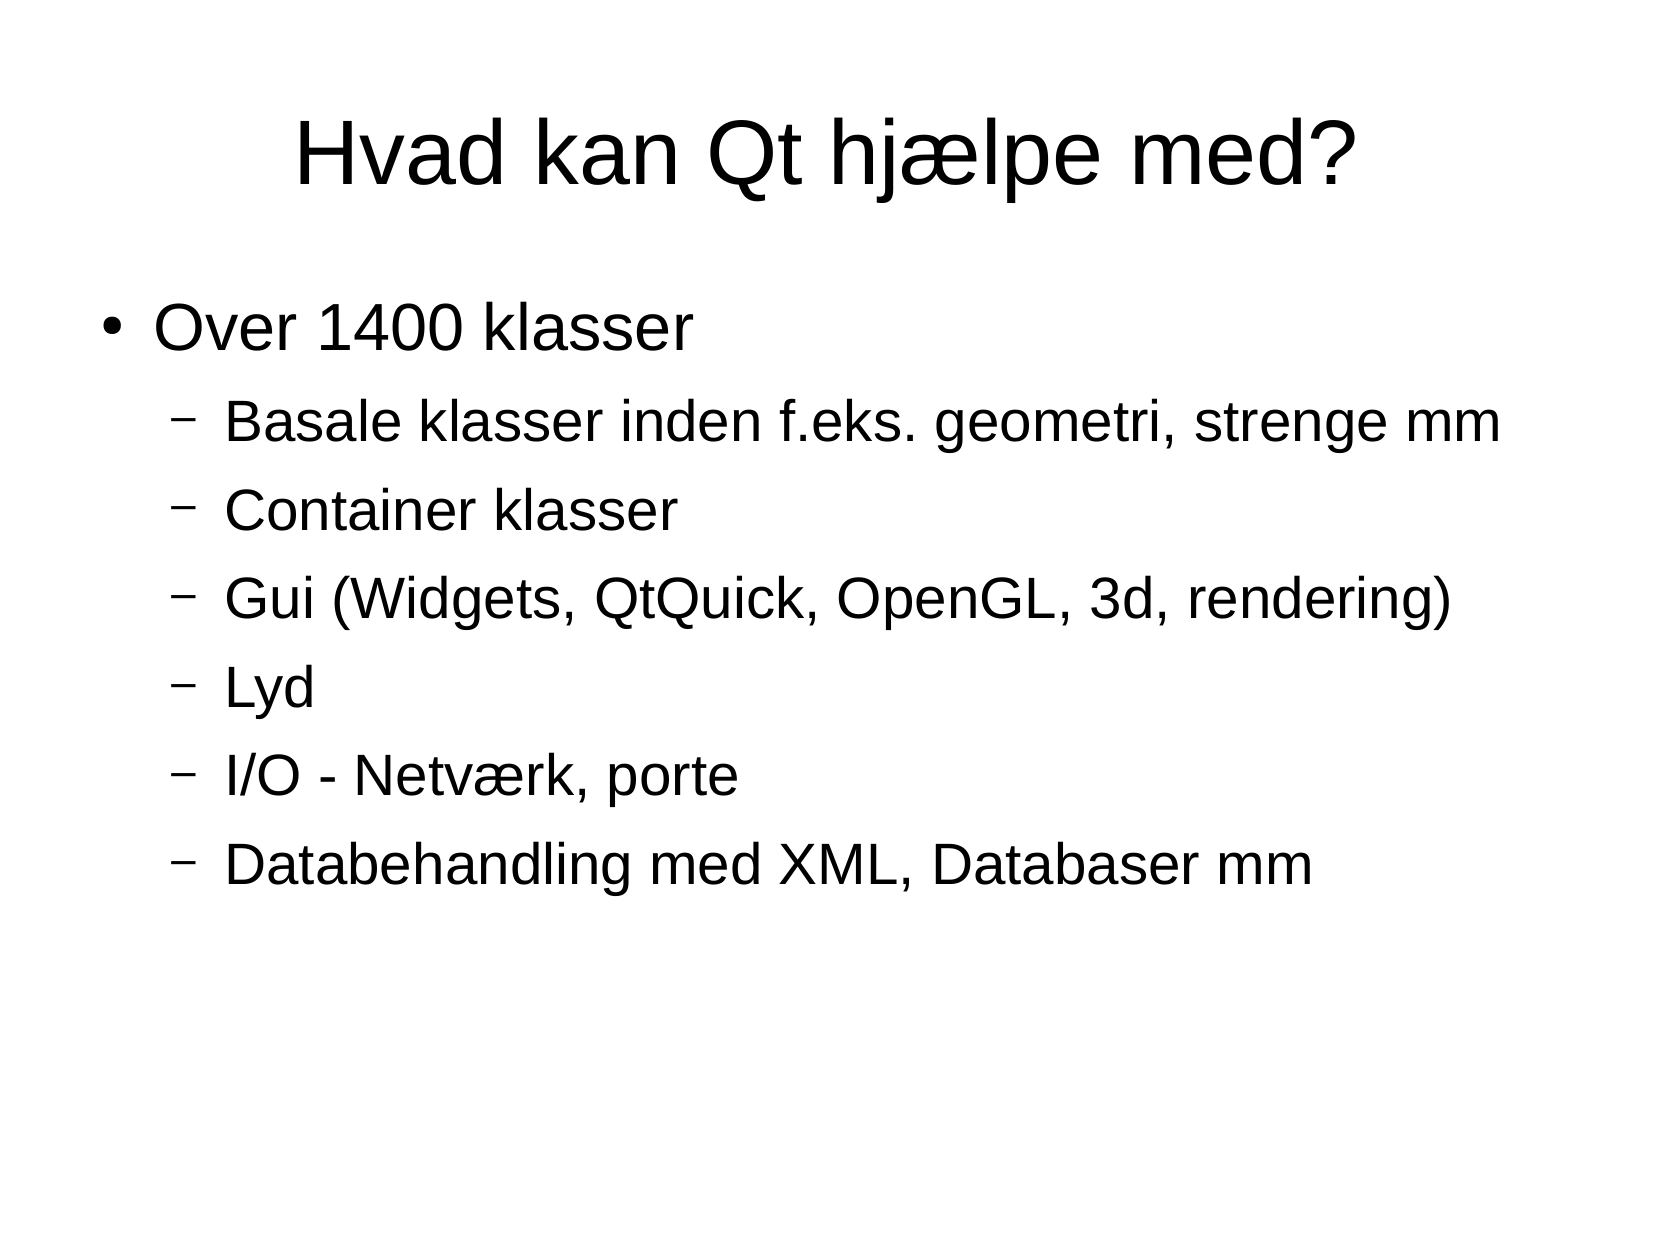

# Hvad kan Qt hjælpe med?
Over 1400 klasser
Basale klasser inden f.eks. geometri, strenge mm
Container klasser
Gui (Widgets, QtQuick, OpenGL, 3d, rendering)
Lyd
I/O - Netværk, porte
Databehandling med XML, Databaser mm